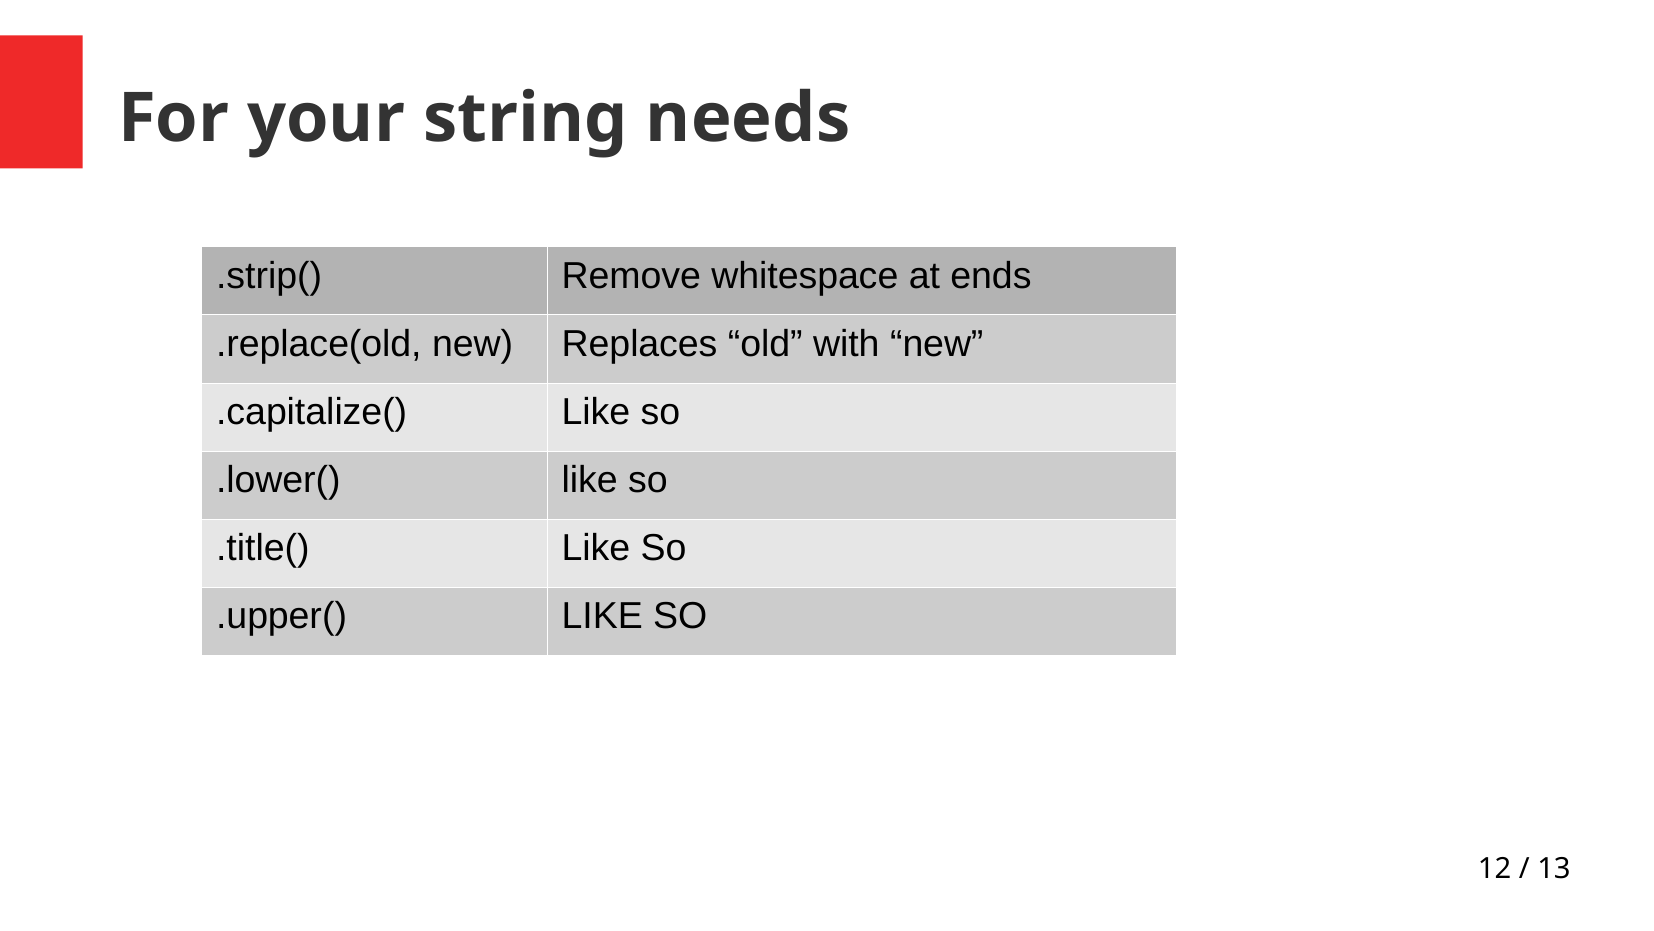

# For your string needs
| .strip() | Remove whitespace at ends |
| --- | --- |
| .replace(old, new) | Replaces “old” with “new” |
| .capitalize() | Like so |
| .lower() | like so |
| .title() | Like So |
| .upper() | LIKE SO |
12